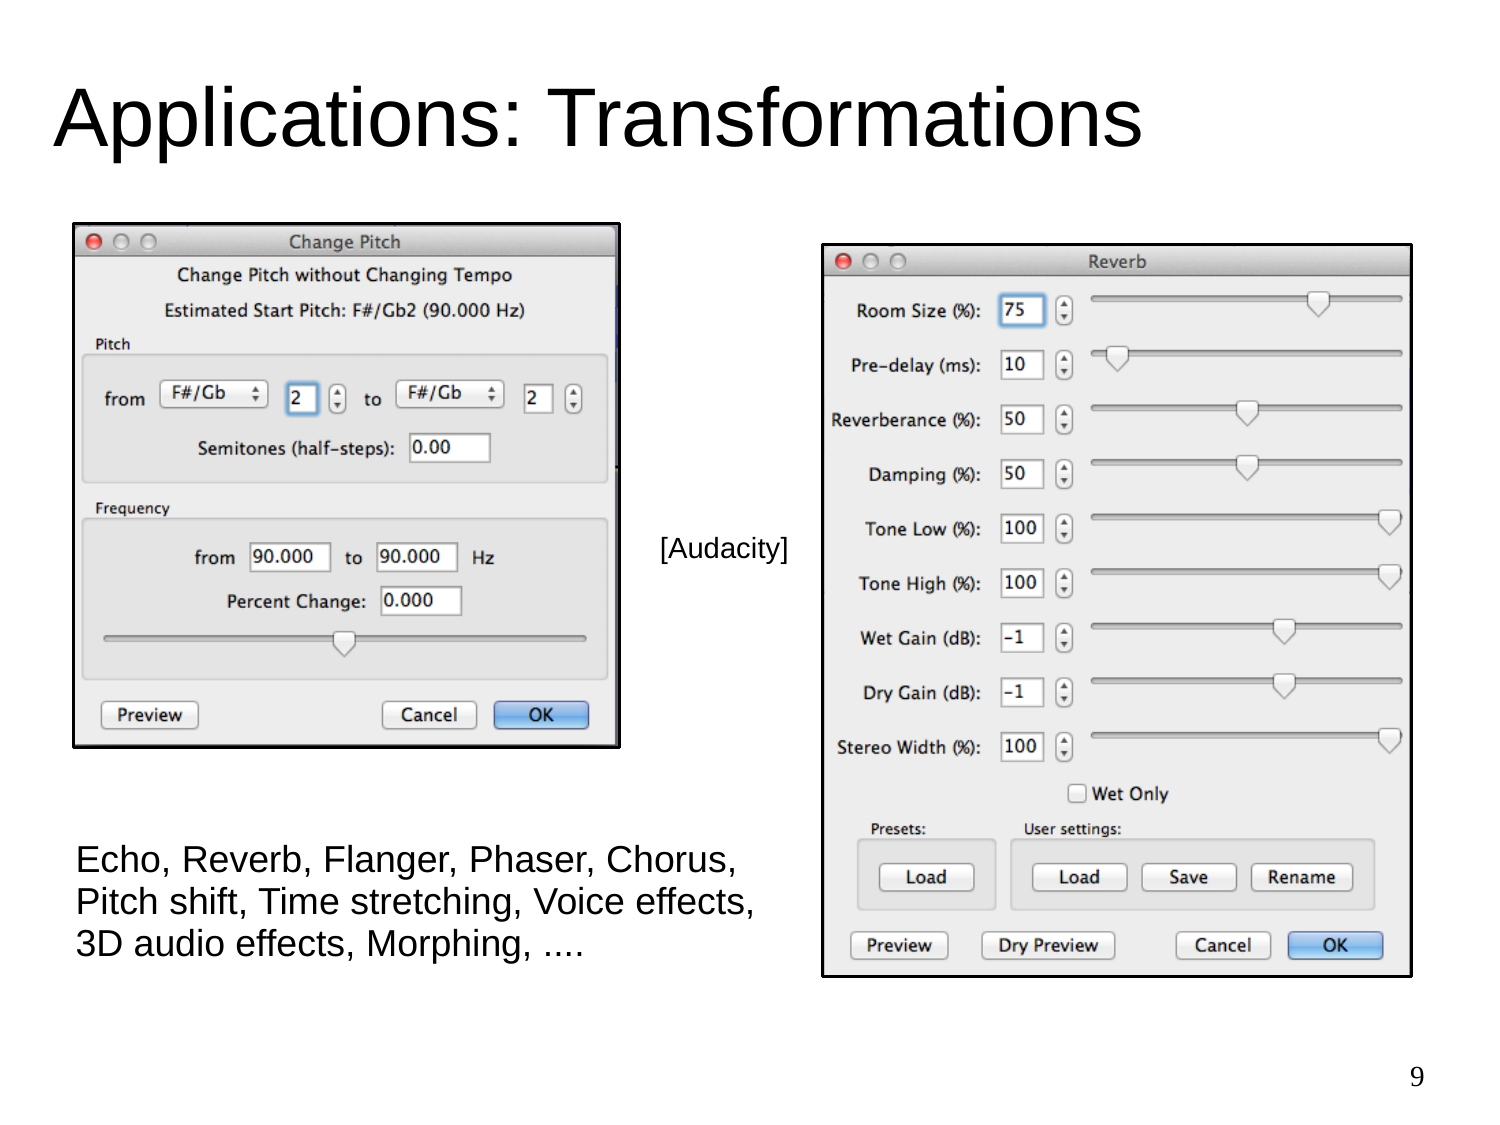

# Applications: Transformations
[Audacity]
Echo, Reverb, Flanger, Phaser, Chorus,
Pitch shift, Time stretching, Voice effects,
3D audio effects, Morphing, ....
9